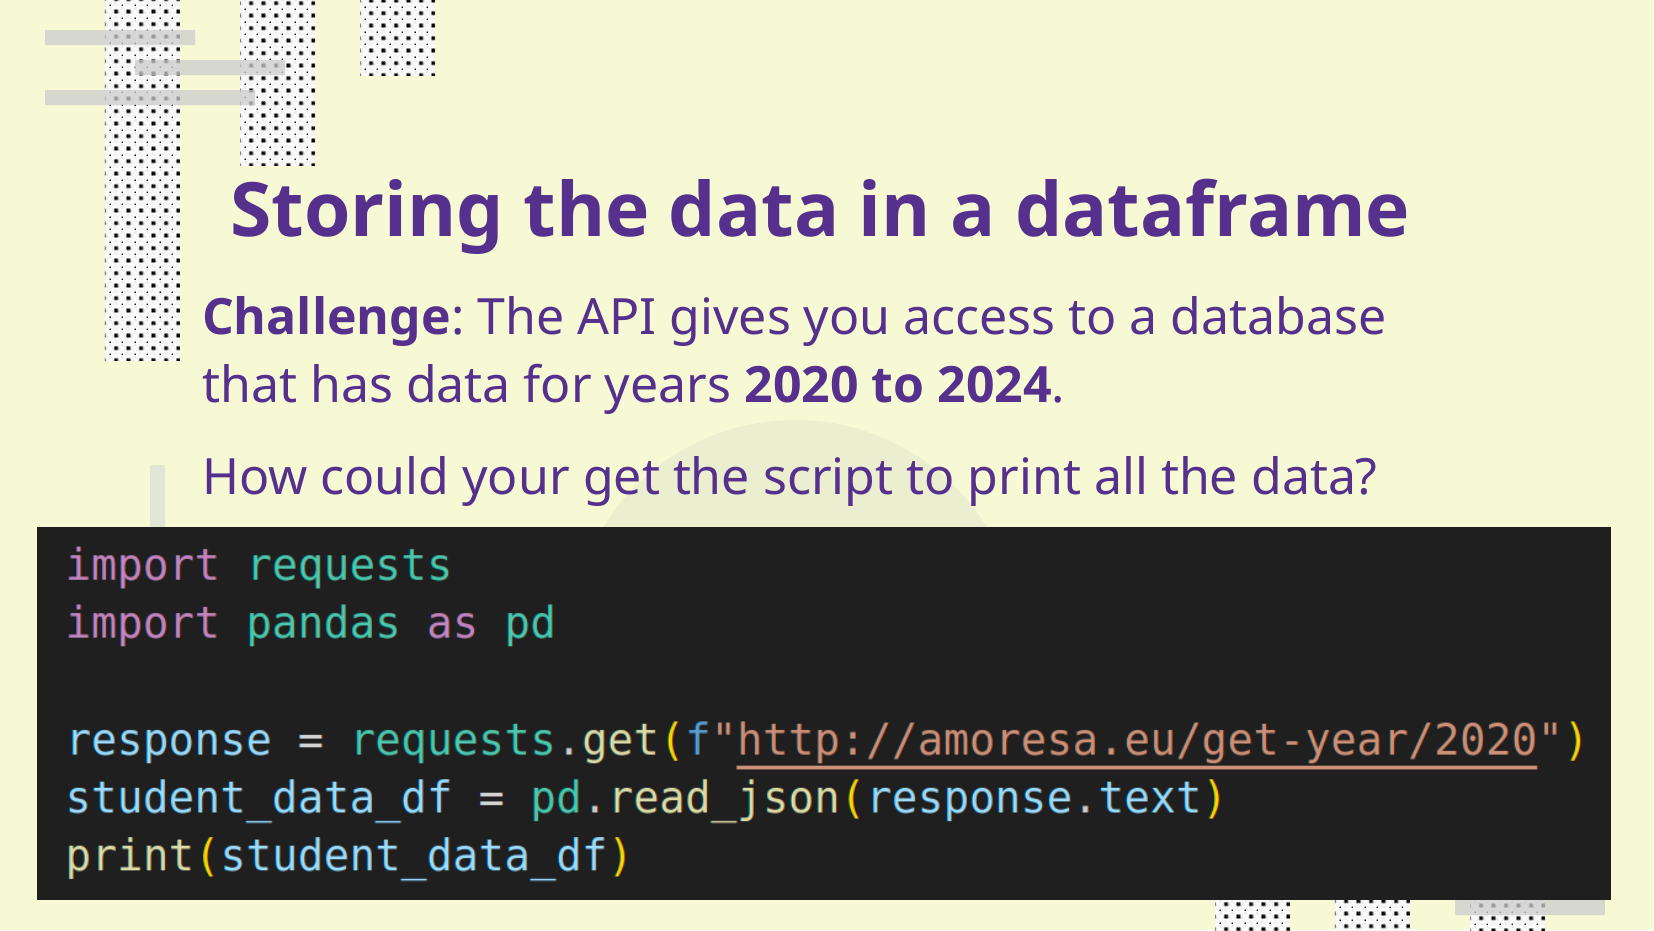

# Storing the data in a dataframe
Challenge: The API gives you access to a database that has data for years 2020 to 2024.
How could your get the script to print all the data?